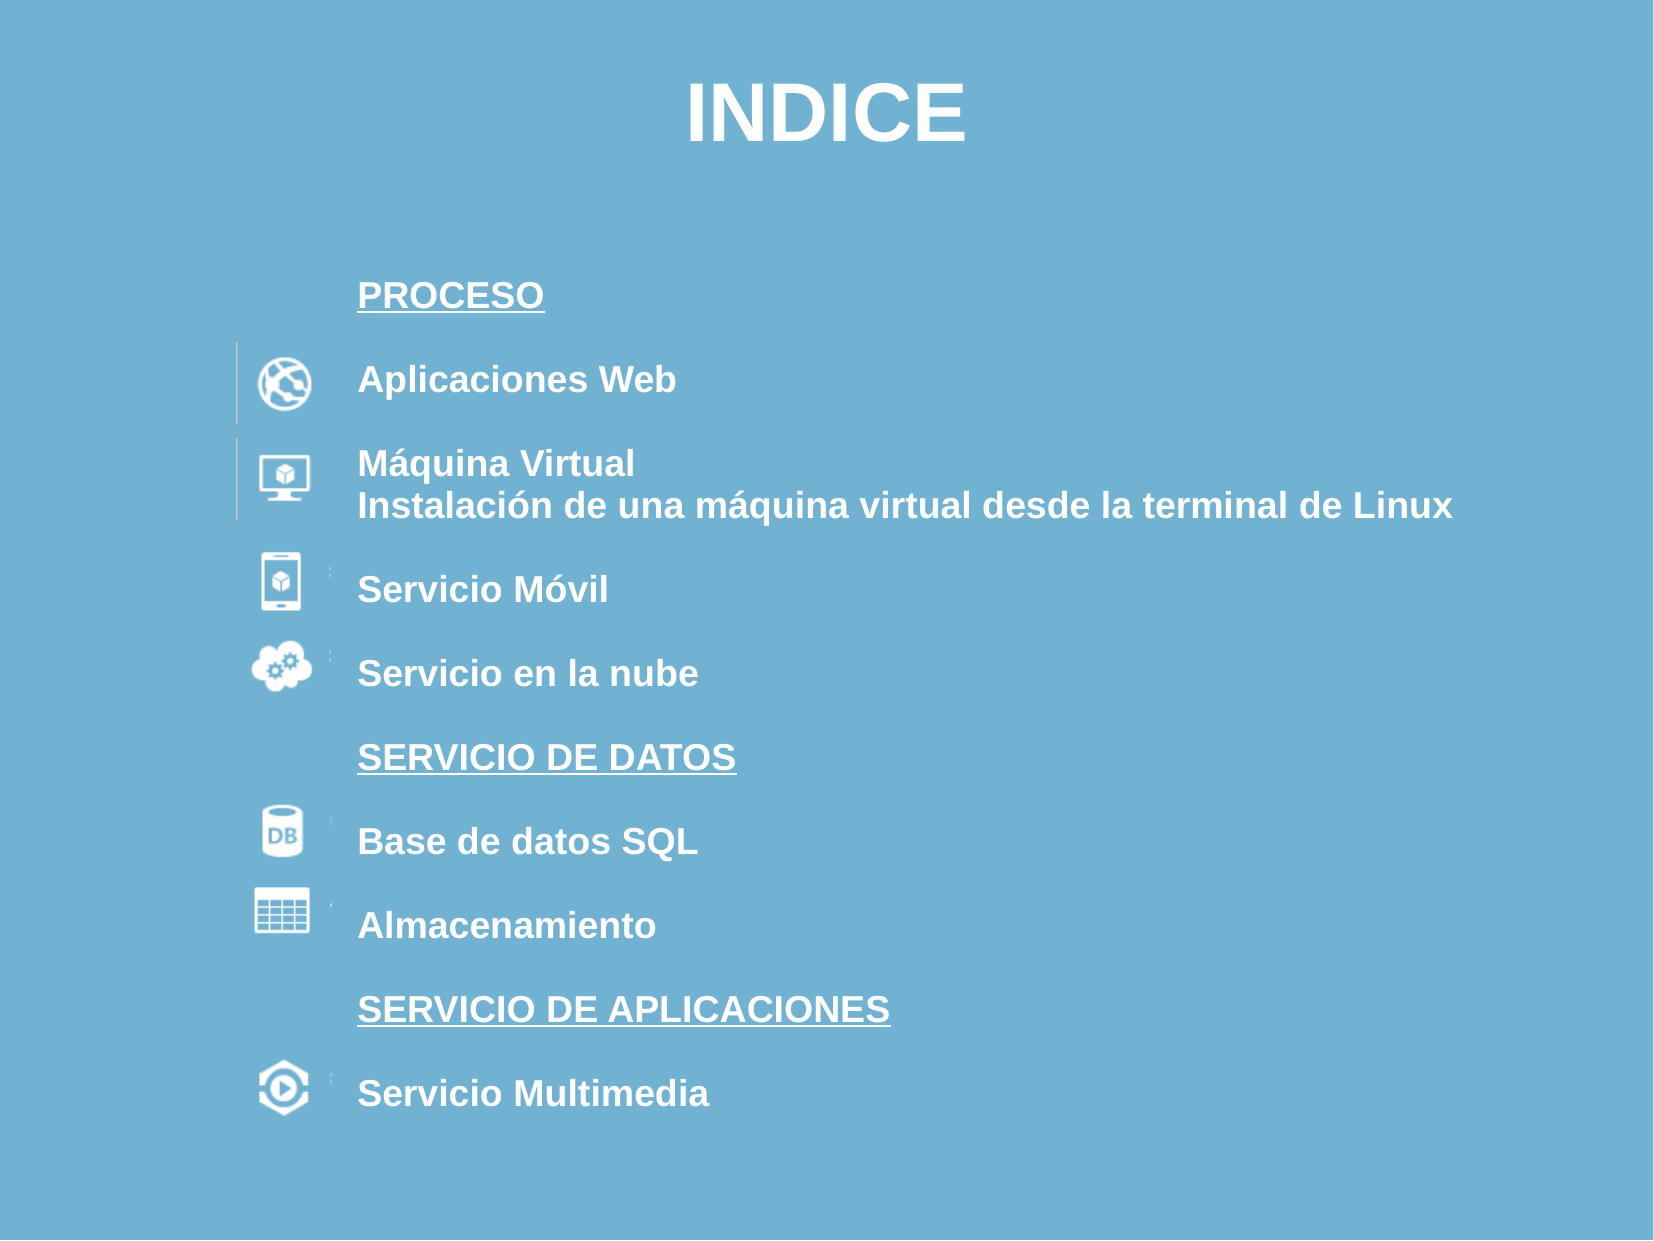

INDICE
PROCESO
Aplicaciones Web
Máquina Virtual
Instalación de una máquina virtual desde la terminal de Linux
Servicio Móvil
Servicio en la nube
SERVICIO DE DATOS
Base de datos SQL
Almacenamiento
SERVICIO DE APLICACIONES
Servicio Multimedia